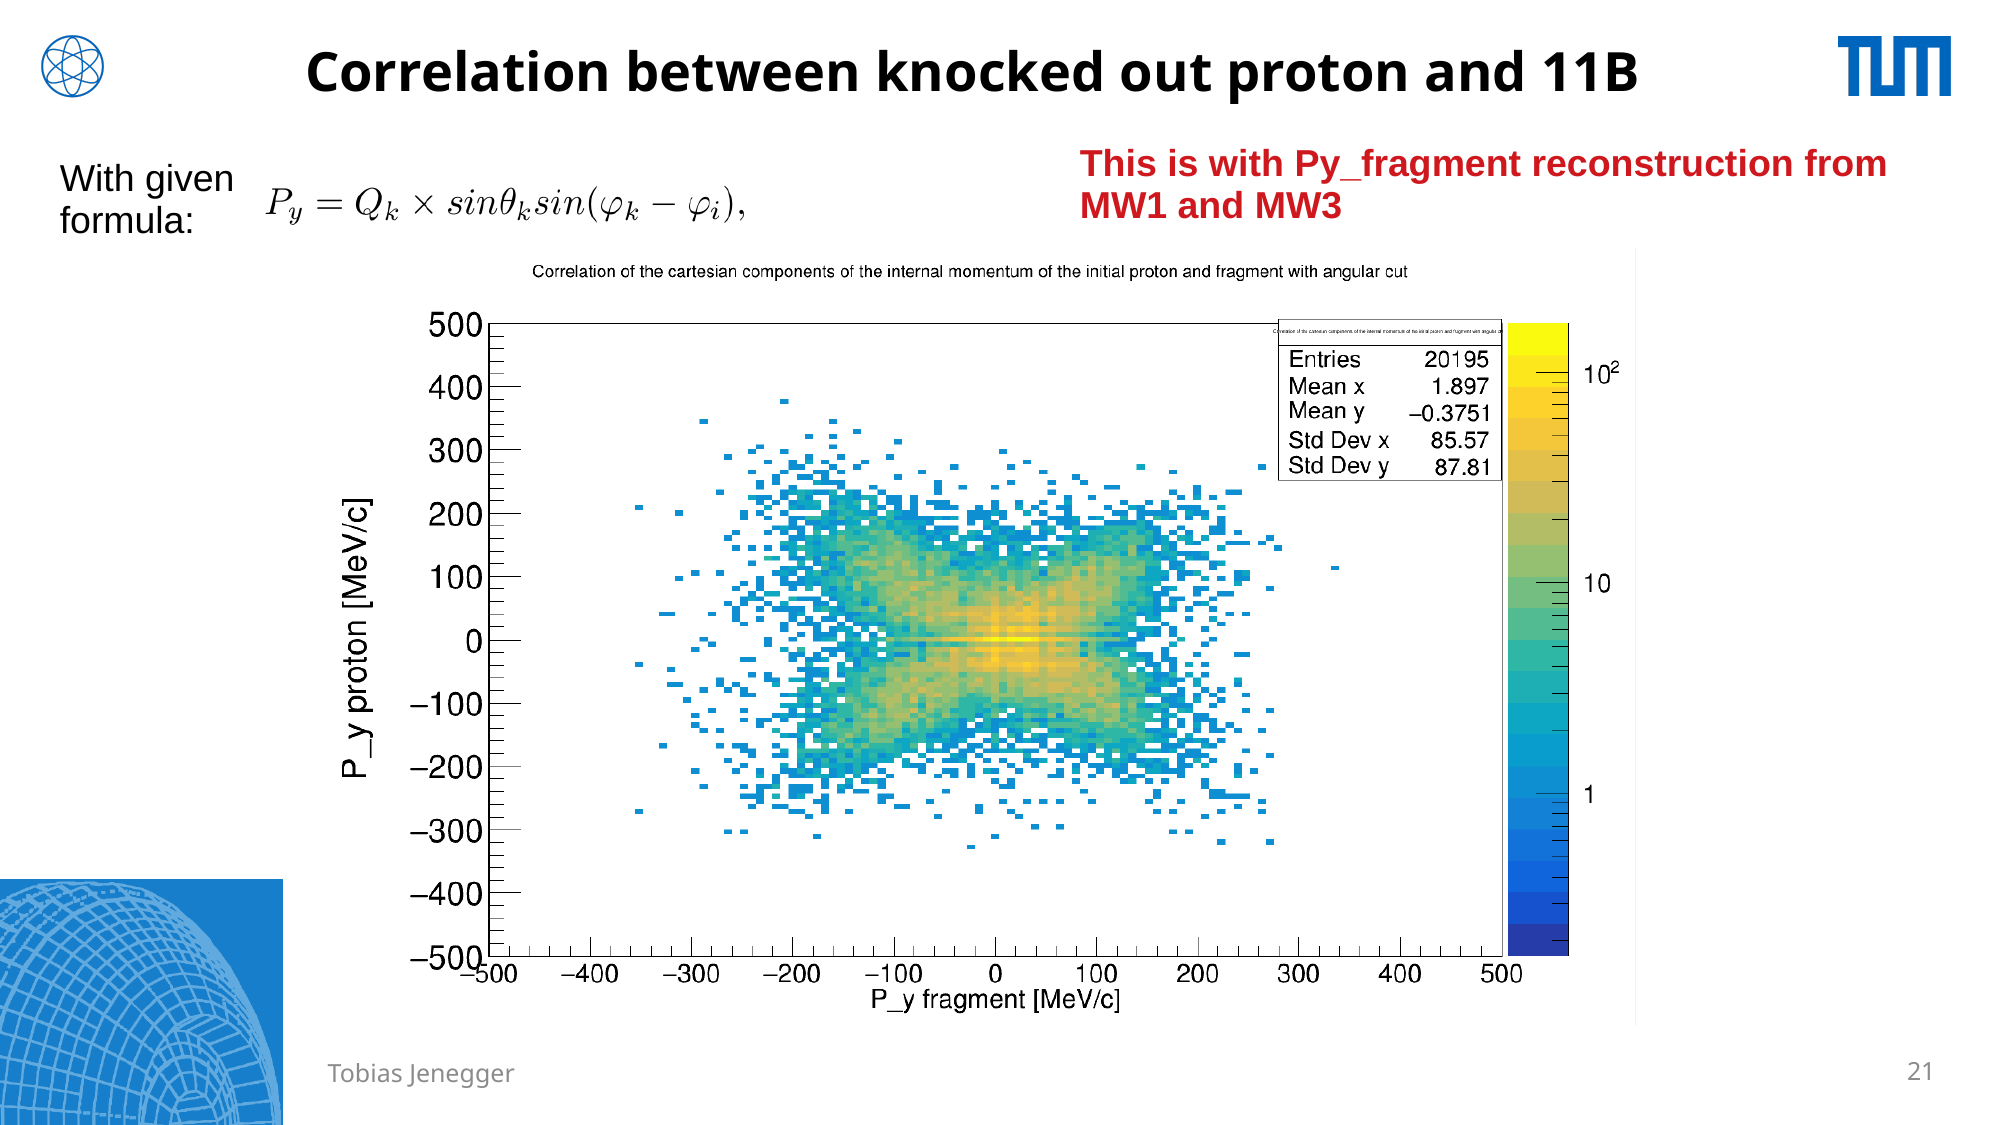

# Correlation between knocked out proton and 11B
This is with Py_fragment reconstruction from MW1 and MW3
With given formula:
Tobias Jenegger